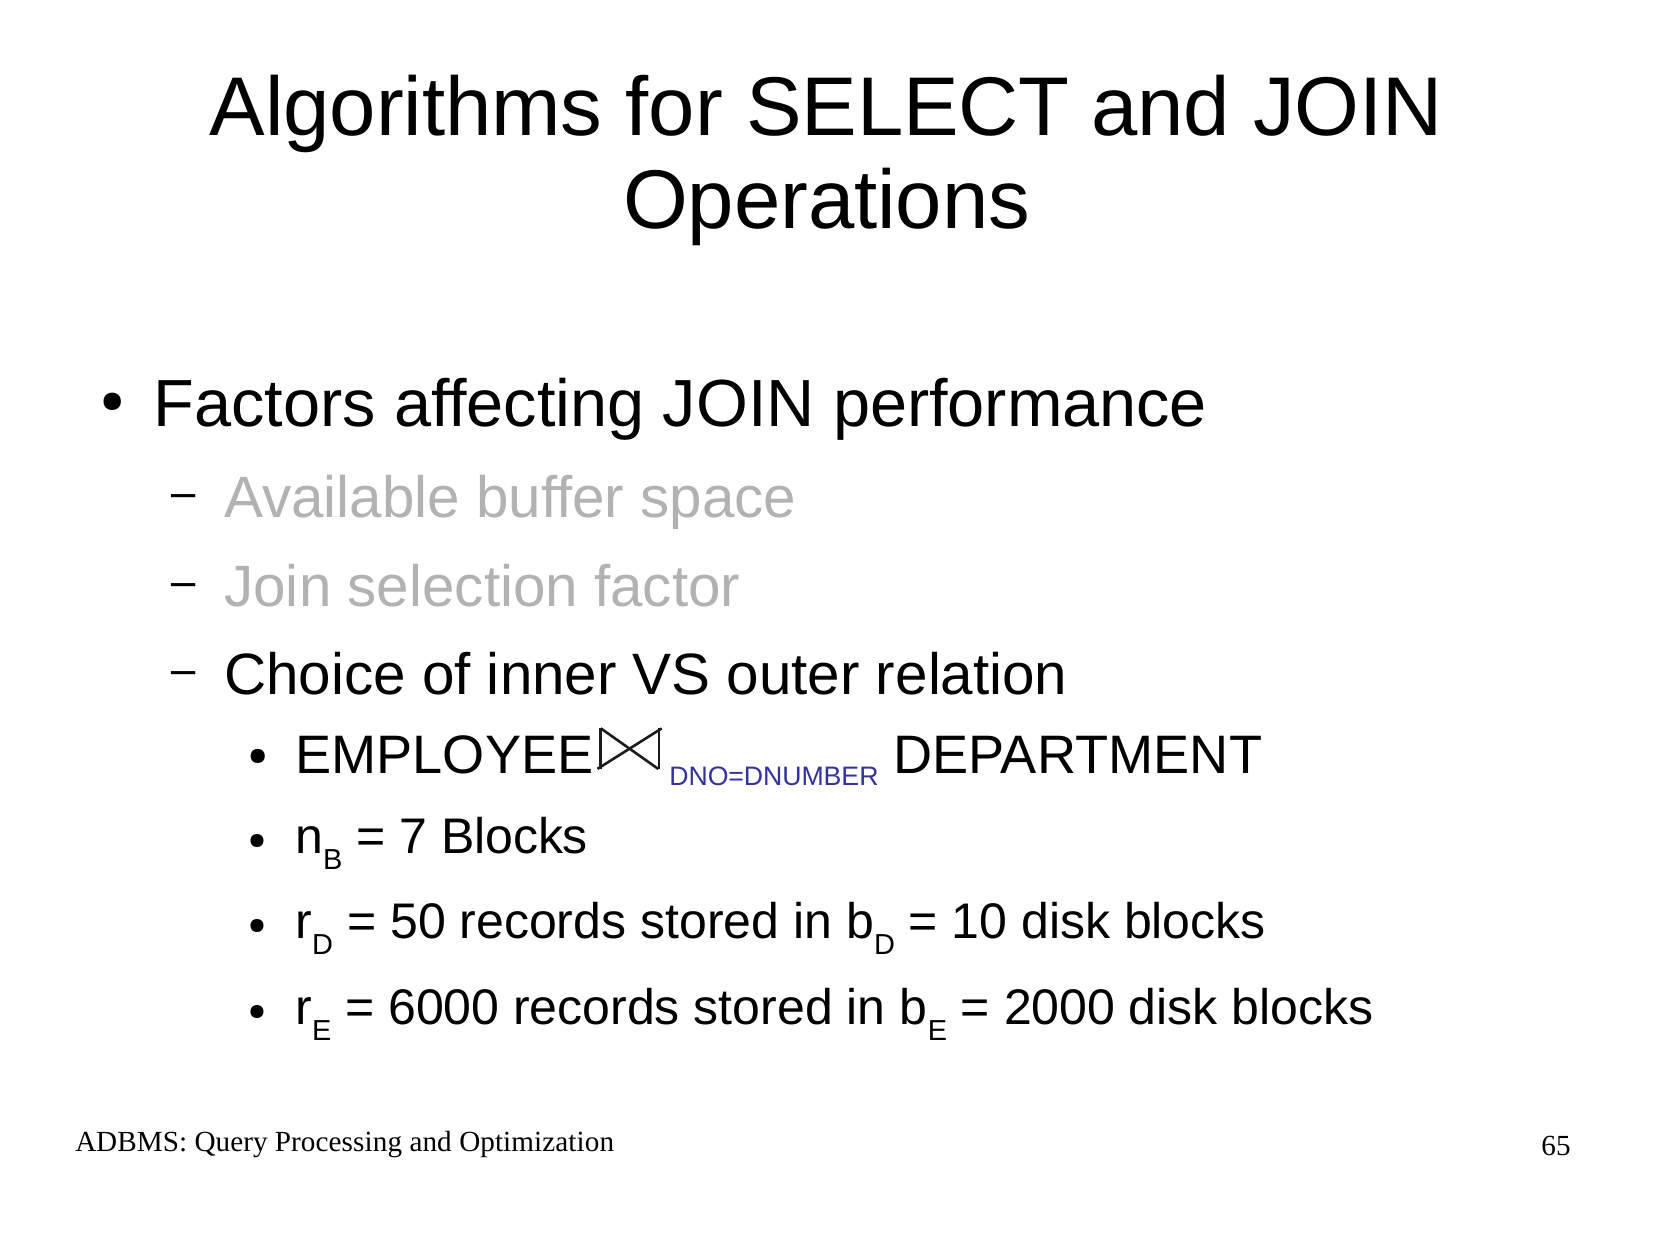

# Algorithms for SELECT and JOIN Operations
Factors affecting JOIN performance
Available buffer space
Join selection factor
Choice of inner VS outer relation
EMPLOYEE DNO=DNUMBER DEPARTMENT
nB = 7 Blocks
rD = 50 records stored in bD = 10 disk blocks
rE = 6000 records stored in bE = 2000 disk blocks